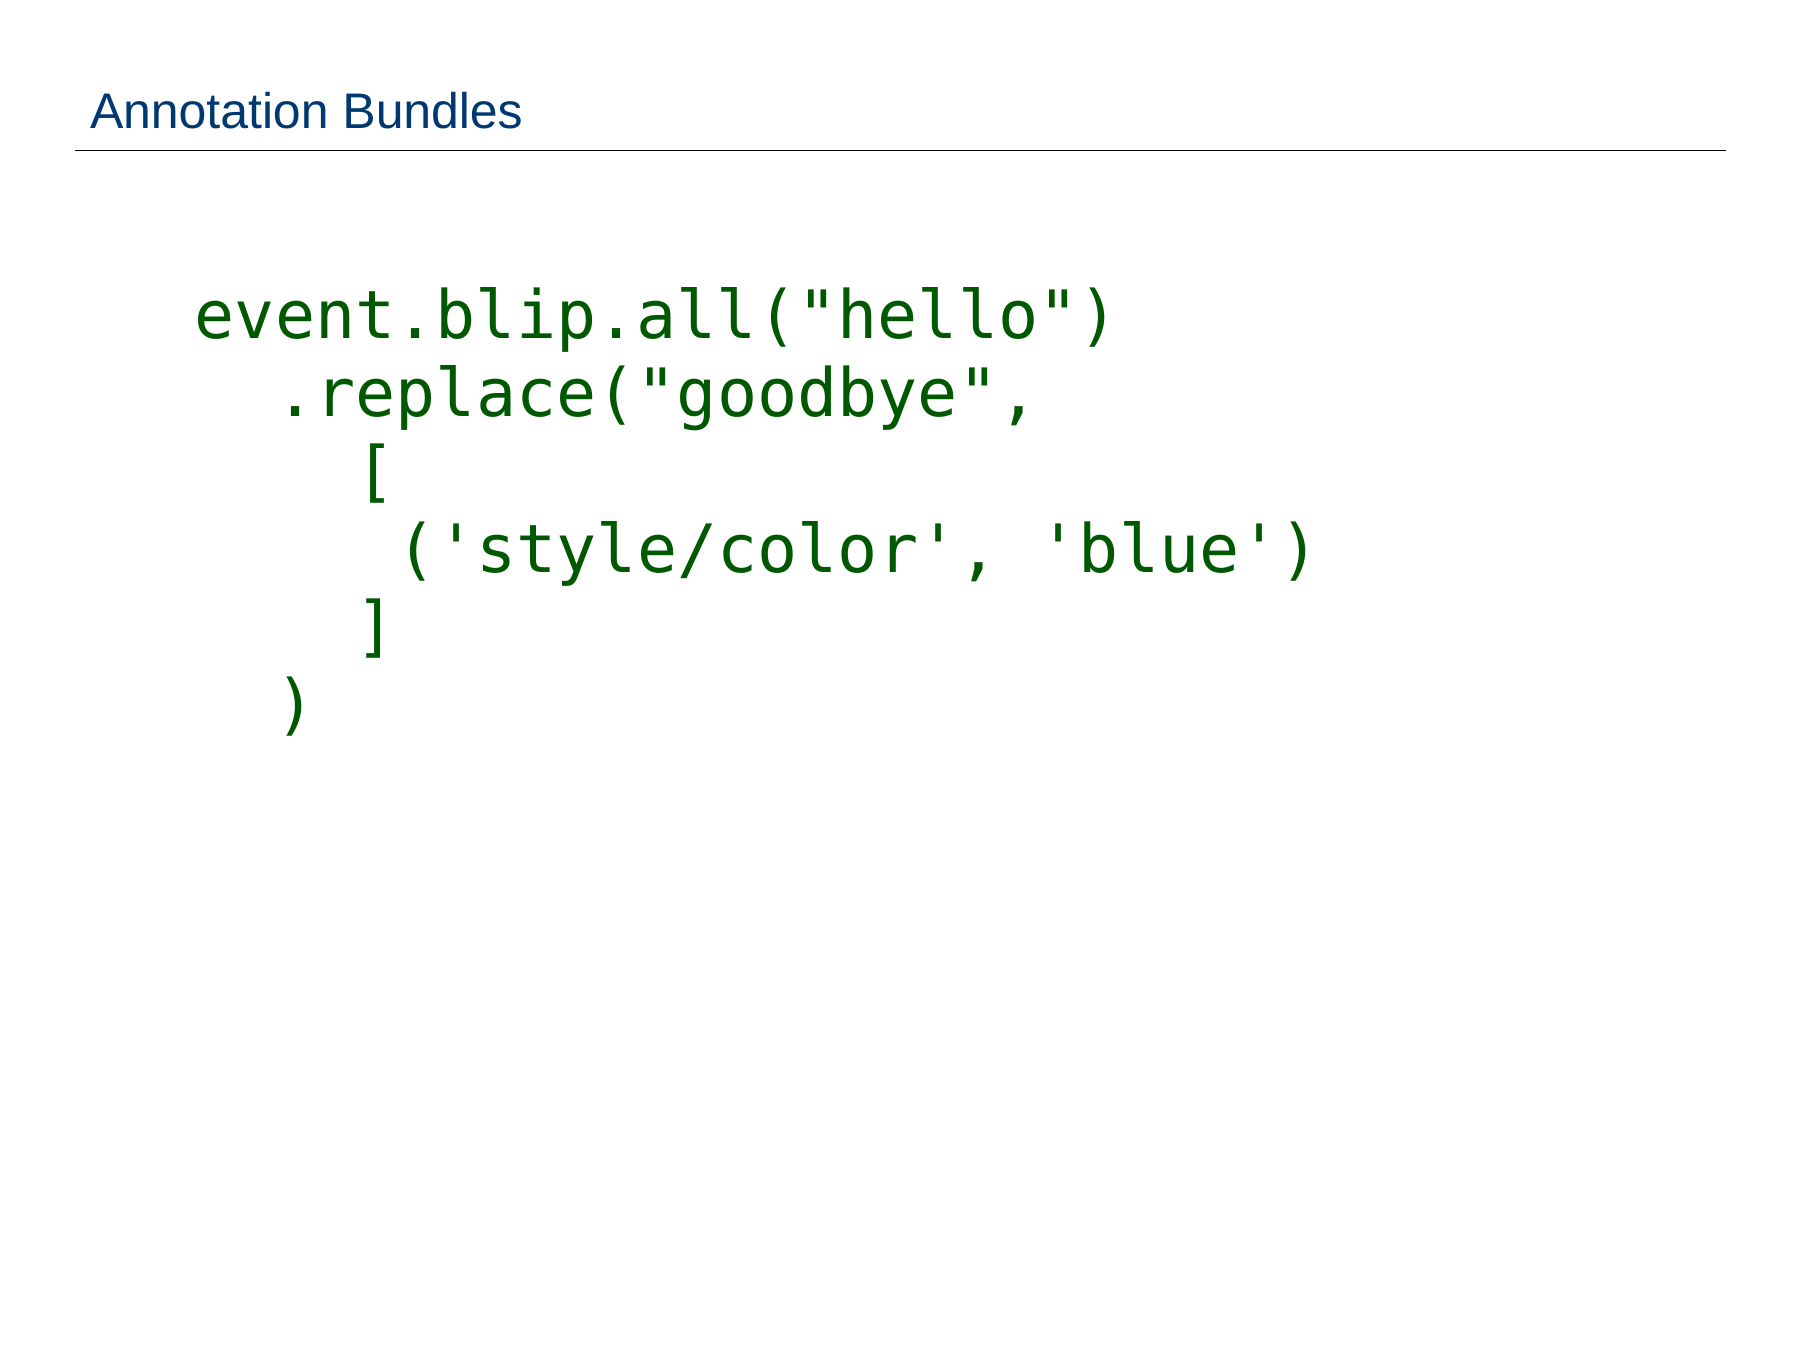

# Annotation Bundles
event.blip.all("hello")
 .replace("goodbye",
 [
 ('style/color', 'blue')
 ]
 )